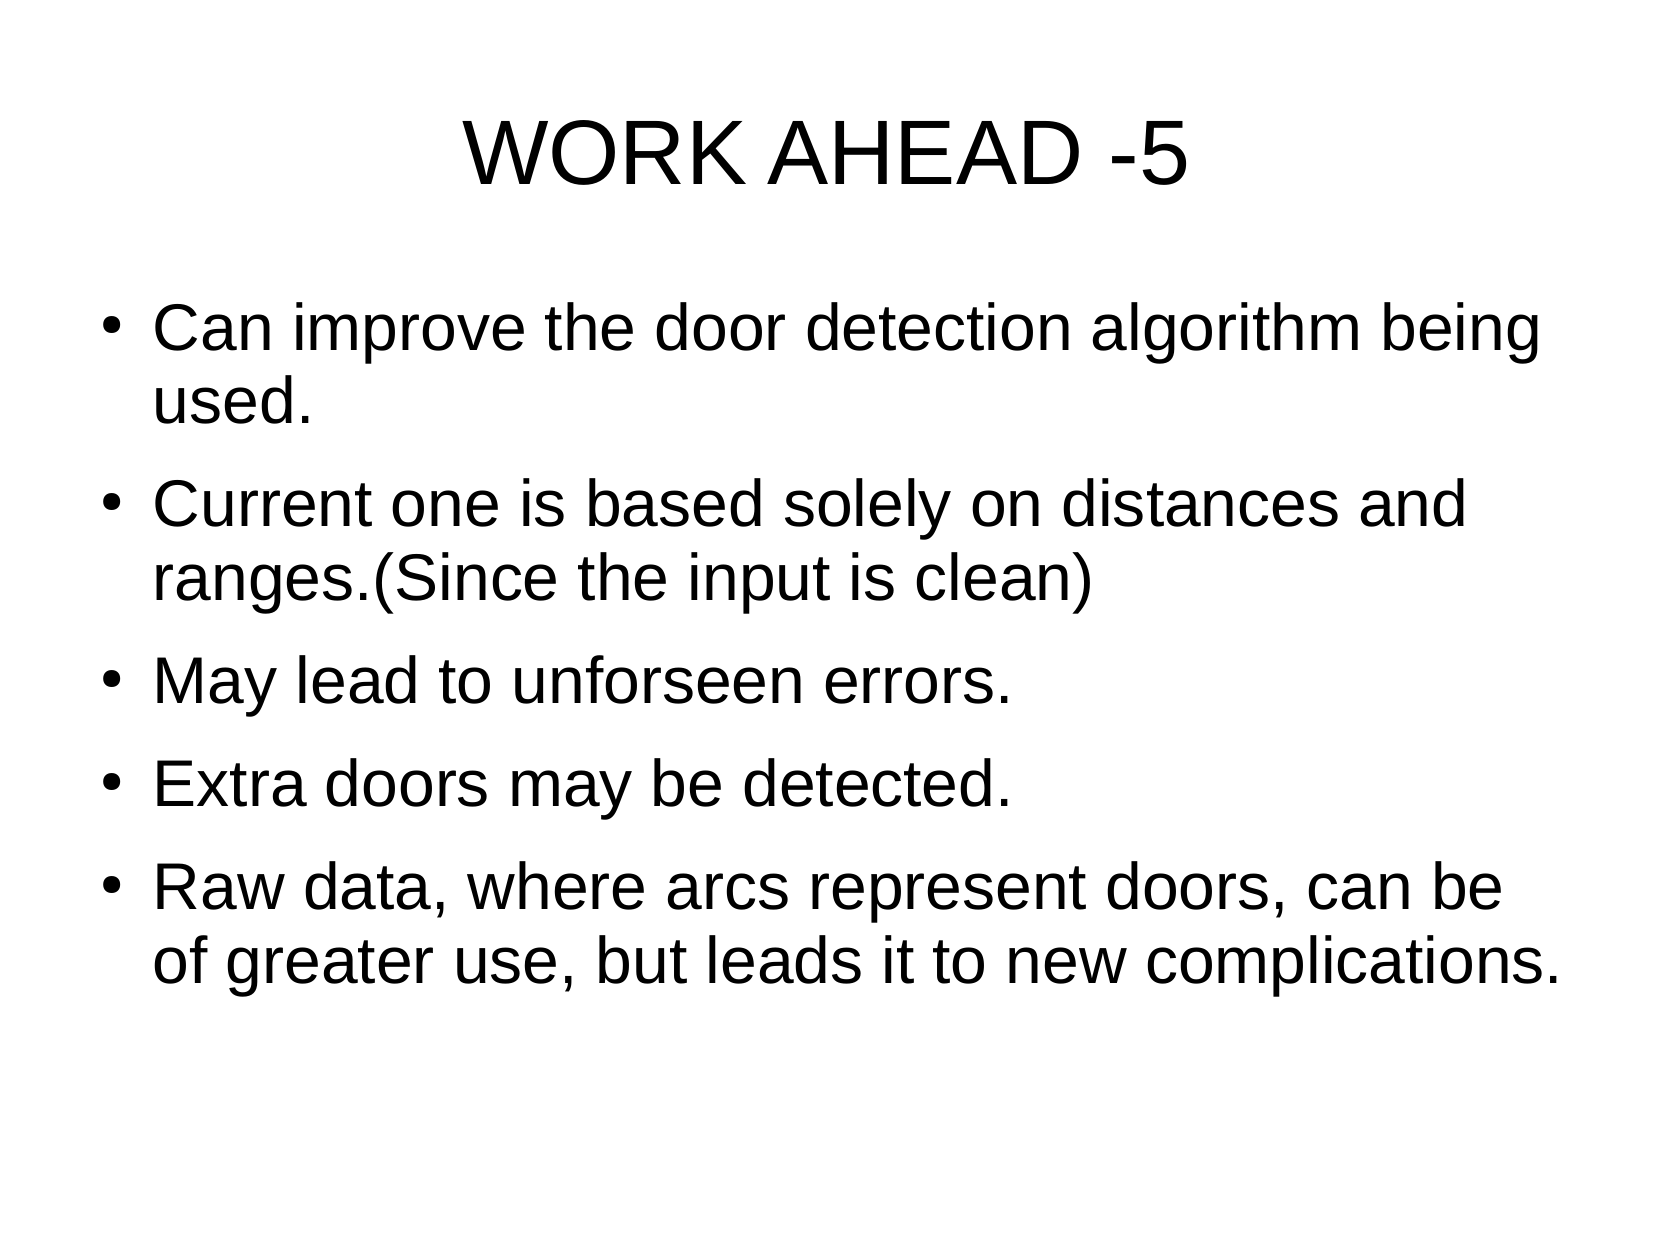

# WORK AHEAD -5
Can improve the door detection algorithm being used.
Current one is based solely on distances and ranges.(Since the input is clean)
May lead to unforseen errors.
Extra doors may be detected.
Raw data, where arcs represent doors, can be of greater use, but leads it to new complications.